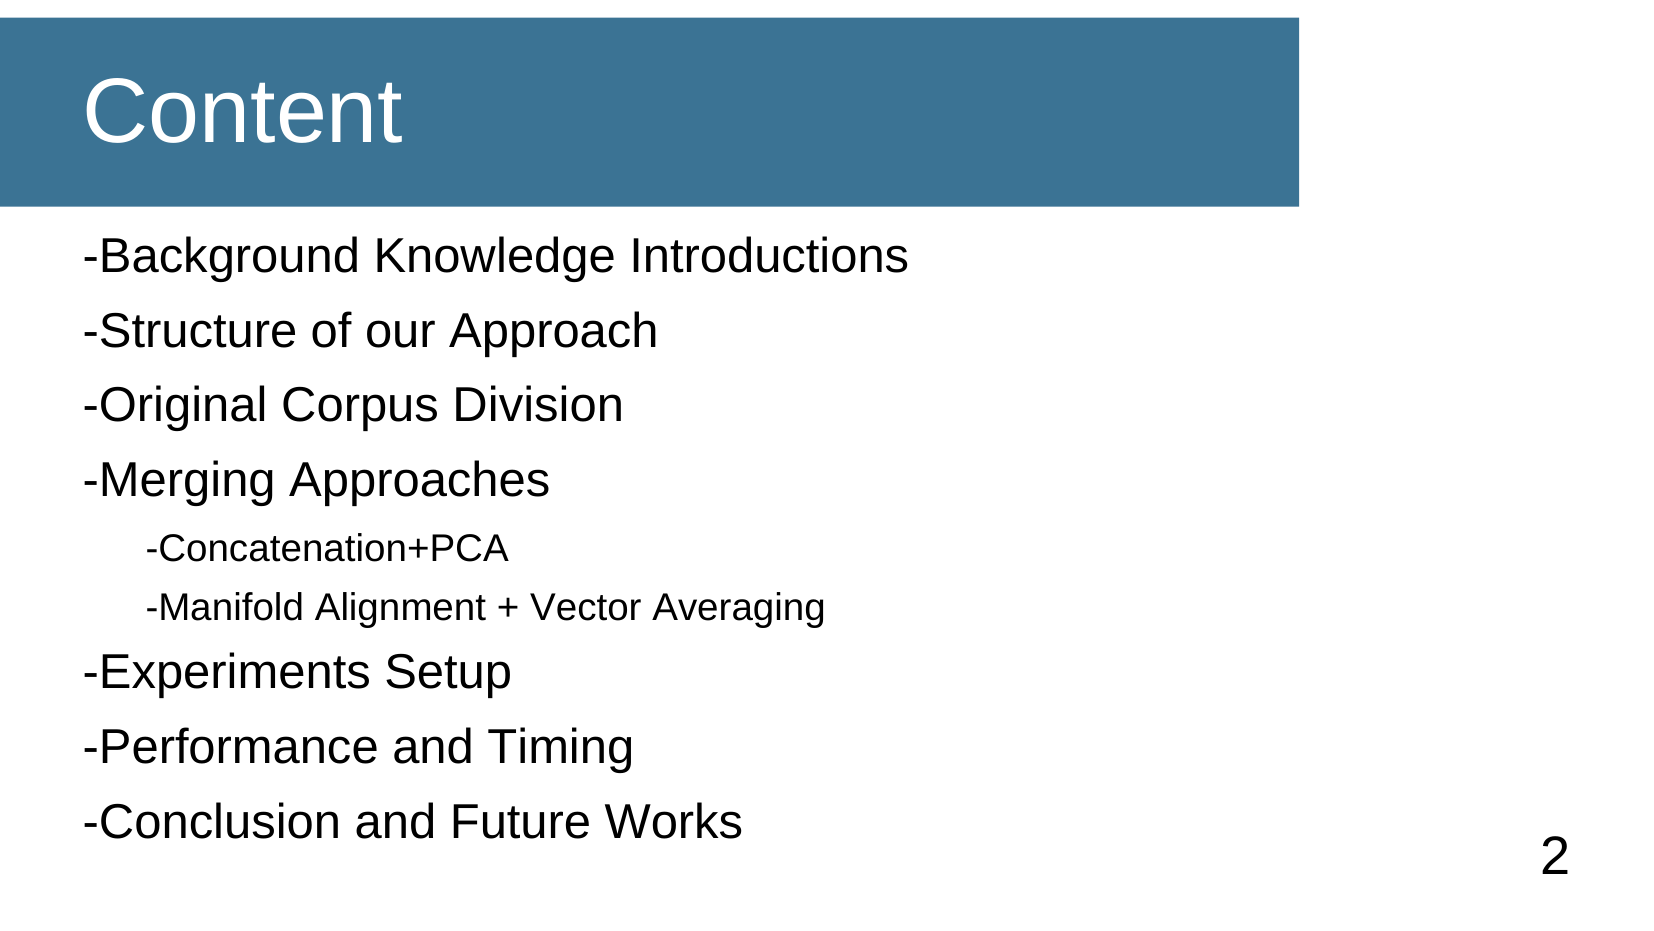

# Content
-Background Knowledge Introductions
-Structure of our Approach
-Original Corpus Division
-Merging Approaches
-Concatenation+PCA
-Manifold Alignment + Vector Averaging
-Experiments Setup
-Performance and Timing
-Conclusion and Future Works